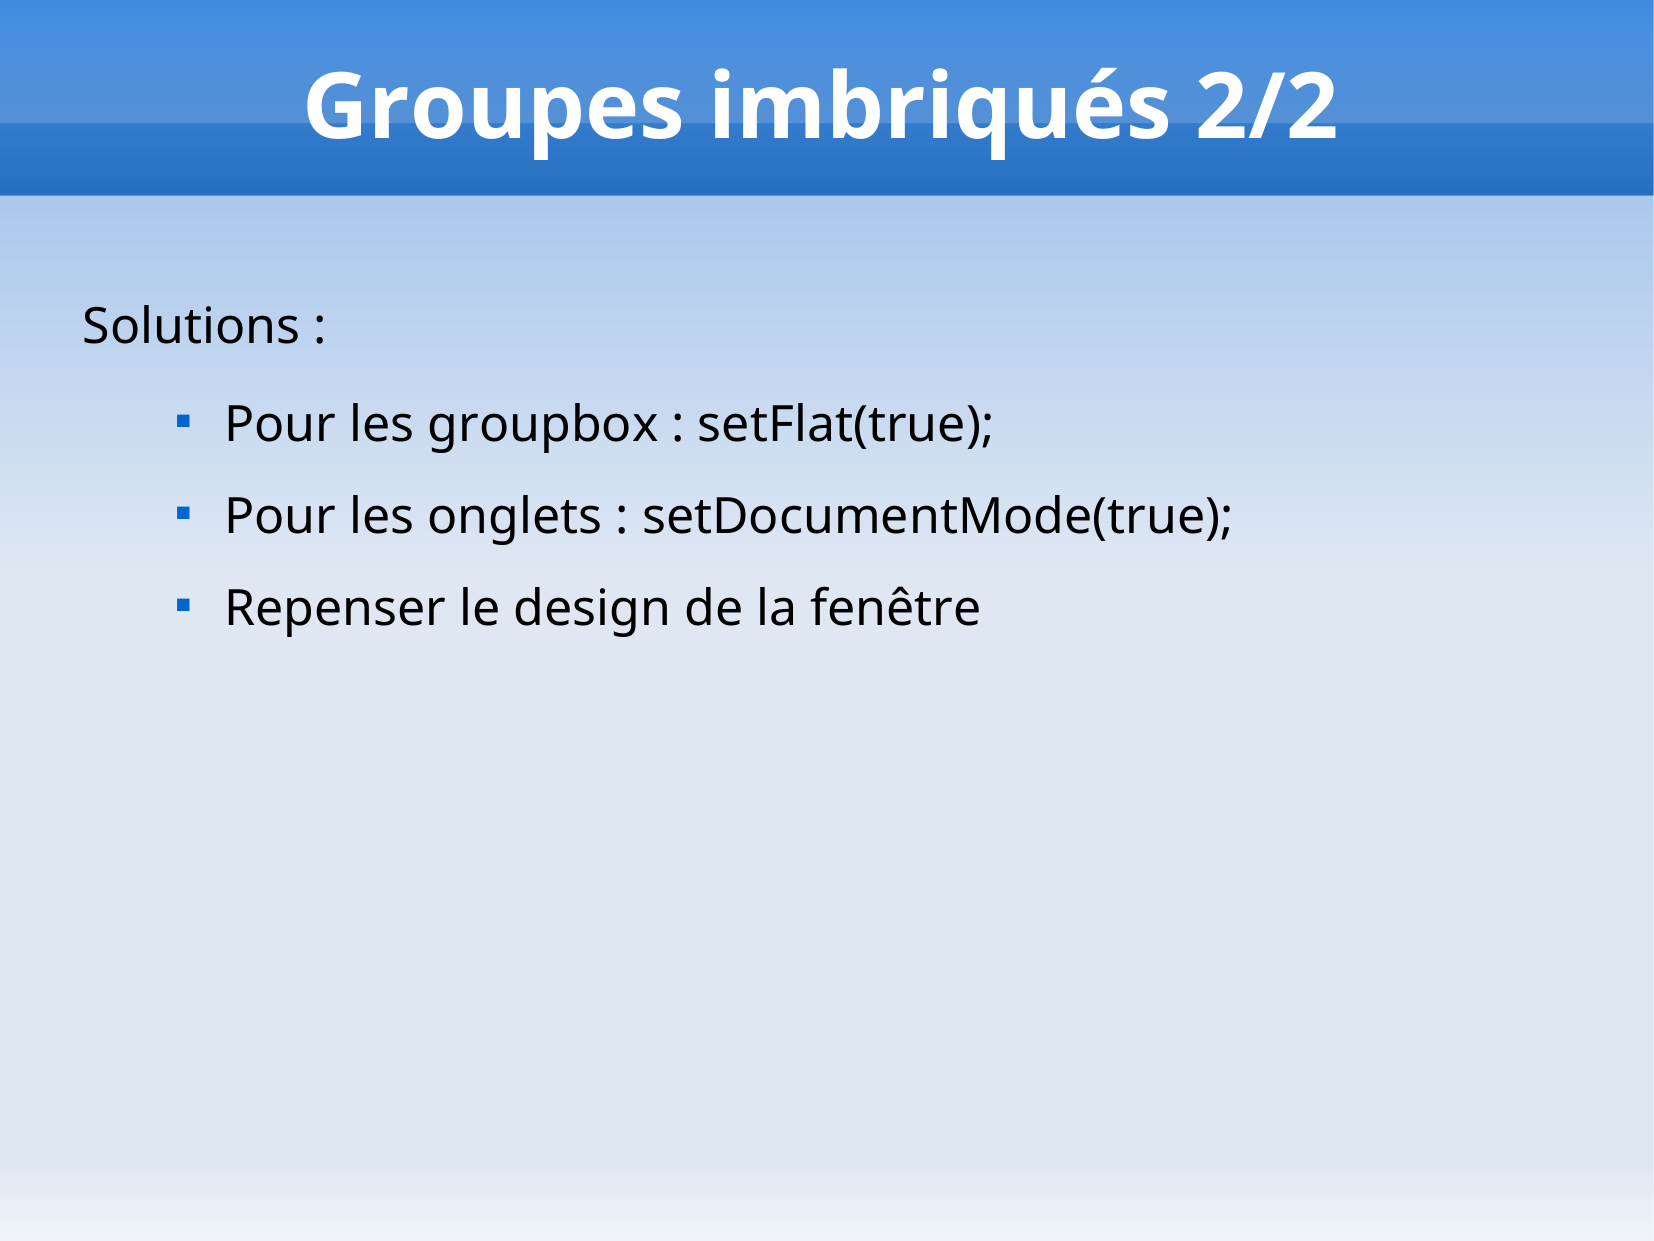

# Groupes imbriqués 2/2
Solutions :
Pour les groupbox : setFlat(true);
Pour les onglets : setDocumentMode(true);
Repenser le design de la fenêtre